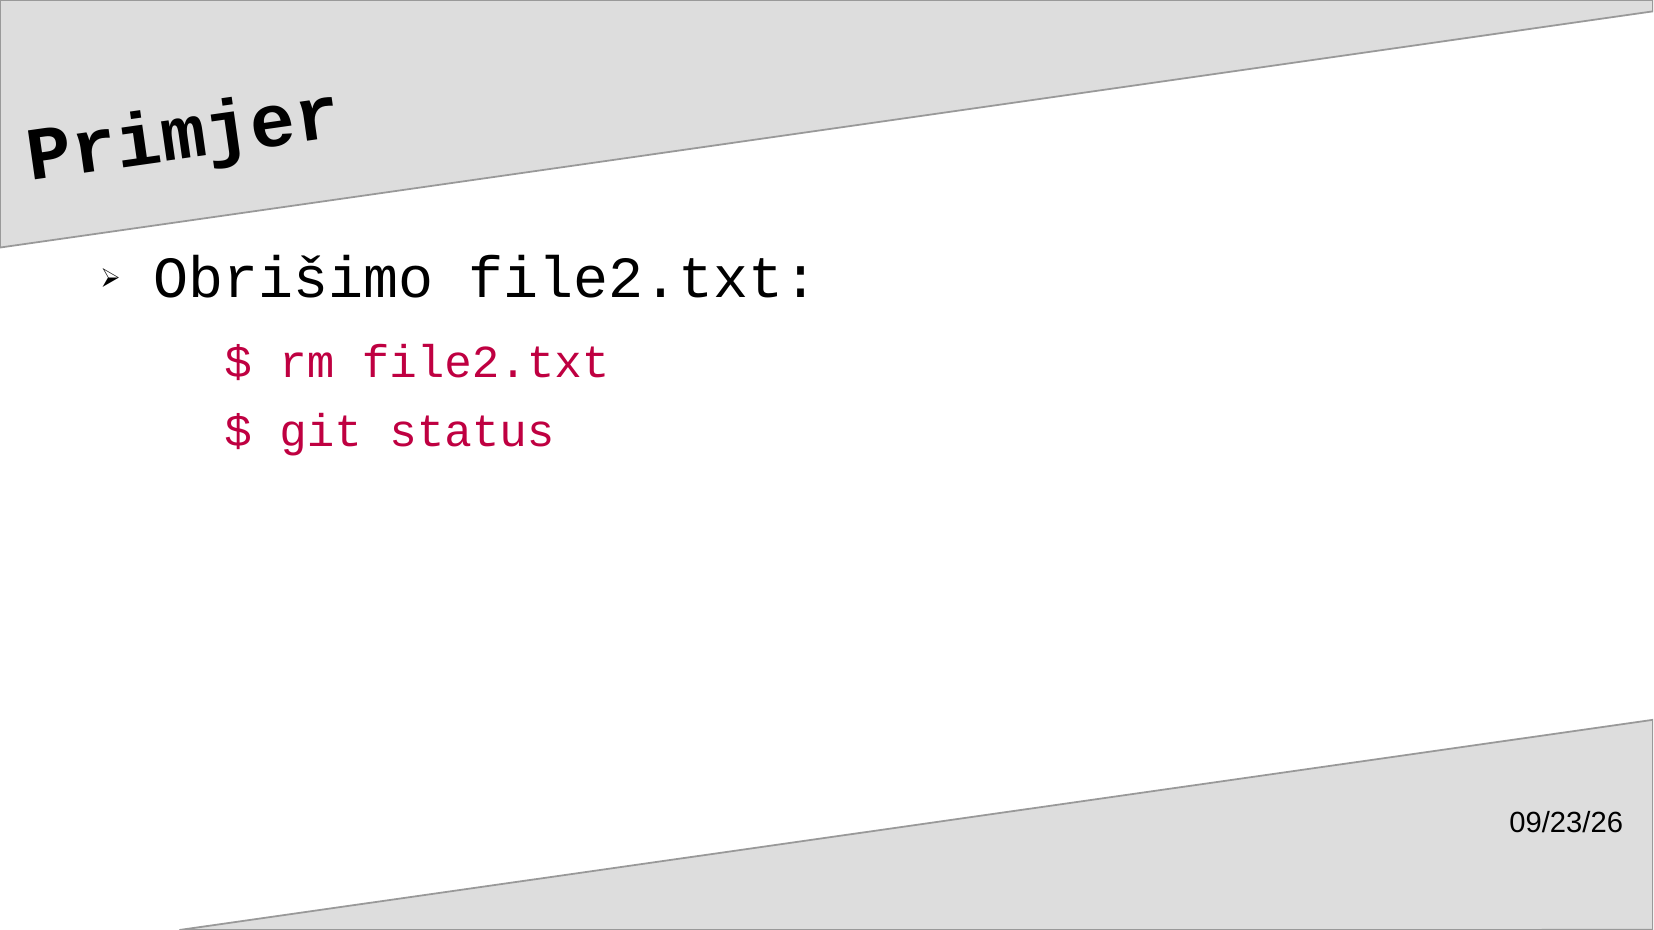

# Primjer
Obrišimo file2.txt:
$ rm file2.txt
$ git status
58